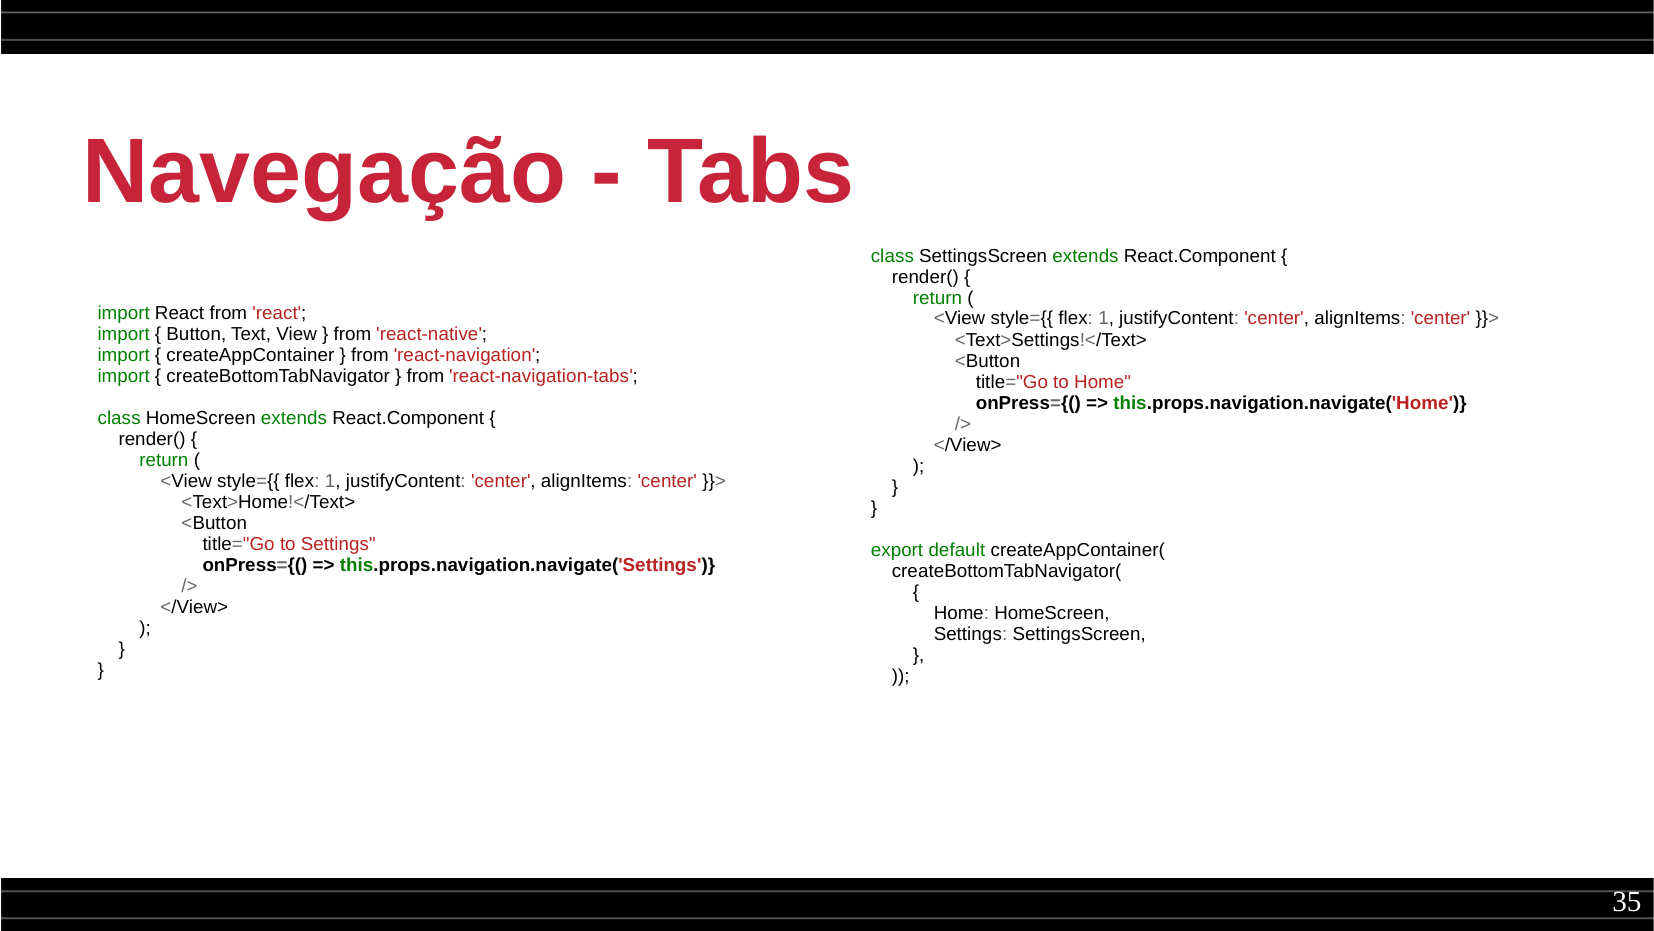

# Navegação - Tabs
class SettingsScreen extends React.Component {
 render() {
 return (
 <View style={{ flex: 1, justifyContent: 'center', alignItems: 'center' }}>
 <Text>Settings!</Text>
 <Button
 title="Go to Home"
 onPress={() => this.props.navigation.navigate('Home')}
 />
 </View>
 );
 }
}
export default createAppContainer(
 createBottomTabNavigator(
 {
 Home: HomeScreen,
 Settings: SettingsScreen,
 },
 ));
import React from 'react';
import { Button, Text, View } from 'react-native';
import { createAppContainer } from 'react-navigation';
import { createBottomTabNavigator } from 'react-navigation-tabs';
class HomeScreen extends React.Component {
 render() {
 return (
 <View style={{ flex: 1, justifyContent: 'center', alignItems: 'center' }}>
 <Text>Home!</Text>
 <Button
 title="Go to Settings"
 onPress={() => this.props.navigation.navigate('Settings')}
 />
 </View>
 );
 }
}